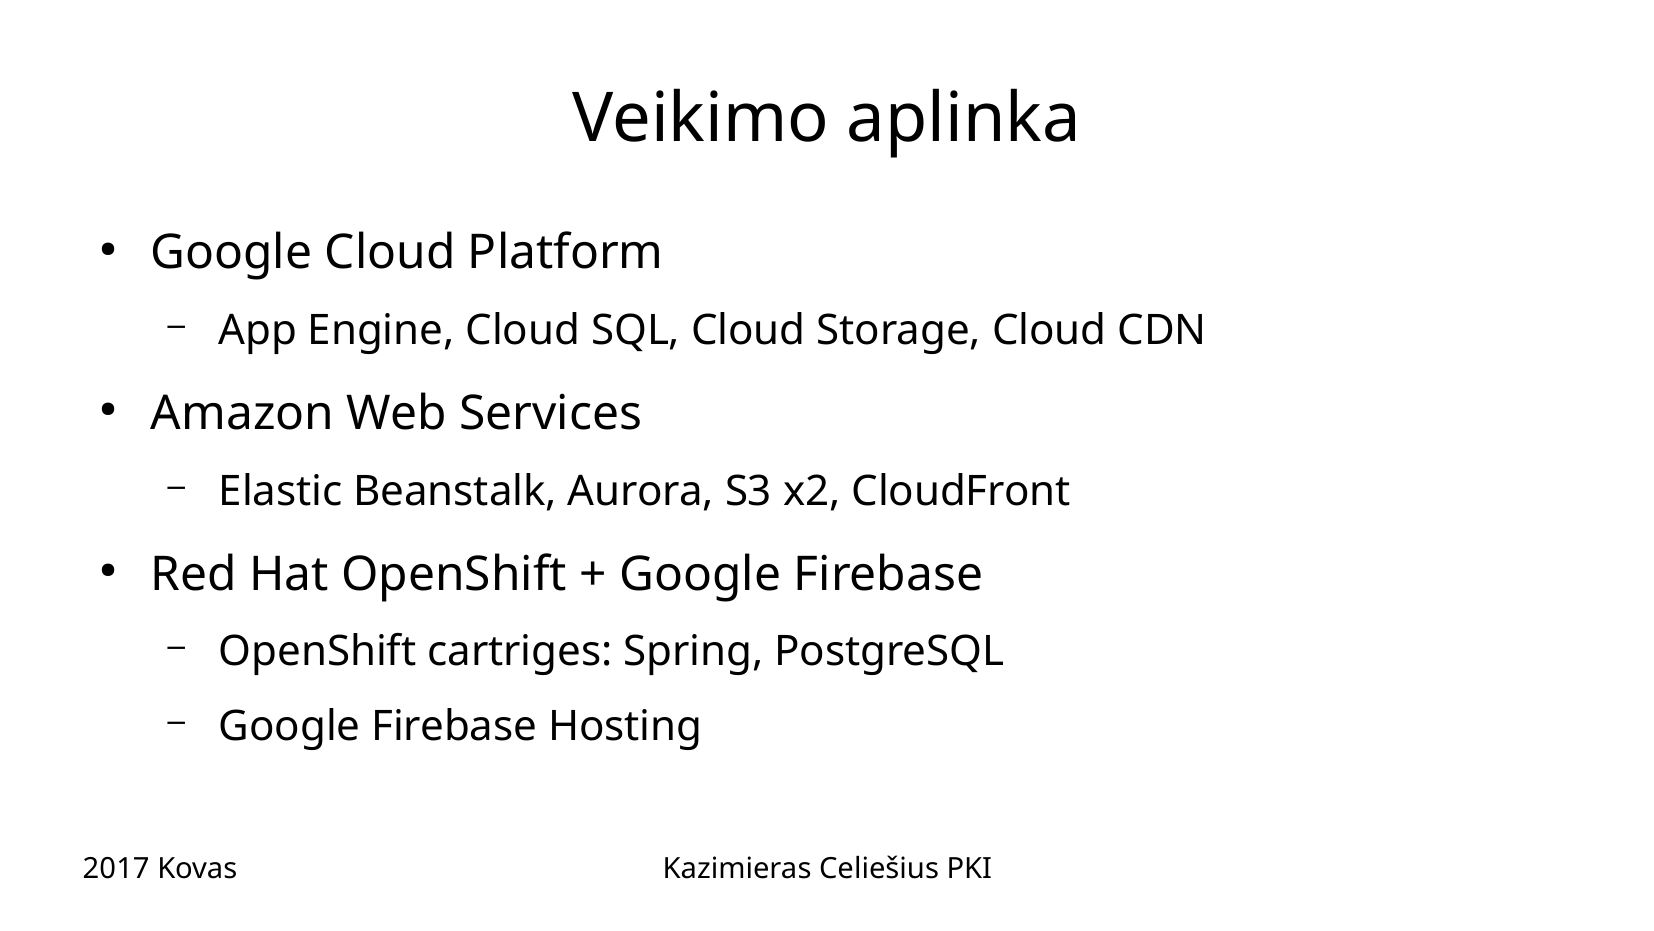

# Veikimo aplinka
Google Cloud Platform
App Engine, Cloud SQL, Cloud Storage, Cloud CDN
Amazon Web Services
Elastic Beanstalk, Aurora, S3 x2, CloudFront
Red Hat OpenShift + Google Firebase
OpenShift cartriges: Spring, PostgreSQL
Google Firebase Hosting
2017 Kovas
Kazimieras Celiešius PKI